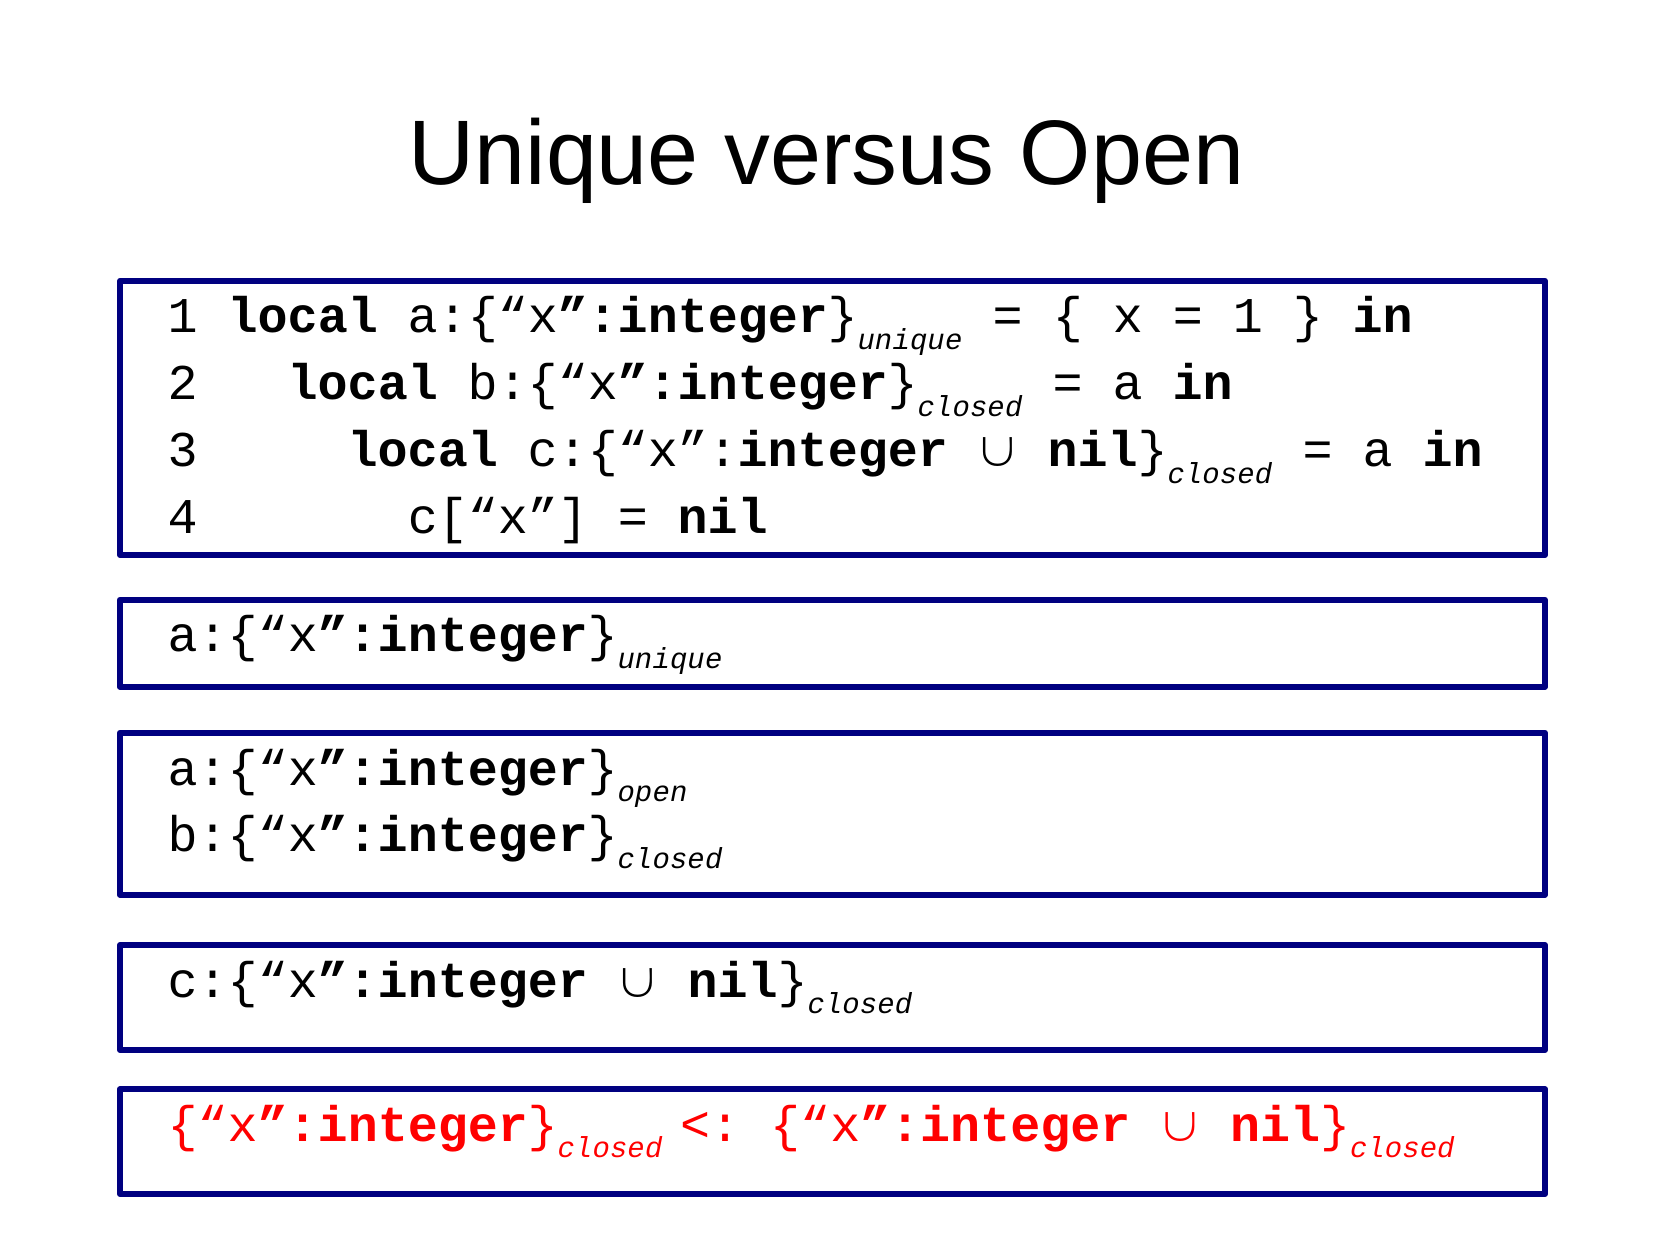

# Unique versus Open
 1 local a:{“x”:integer}unique = { x = 1 } in
 2 local b:{“x”:integer}closed = a in
 3 local c:{“x”:integer ∪ nil}closed = a in
 4 c[“x”] = nil
 a:{“x”:integer}unique
 a:{“x”:integer}open
 b:{“x”:integer}closed
 c:{“x”:integer ∪ nil}closed
 {“x”:integer}closed <: {“x”:integer ∪ nil}closed